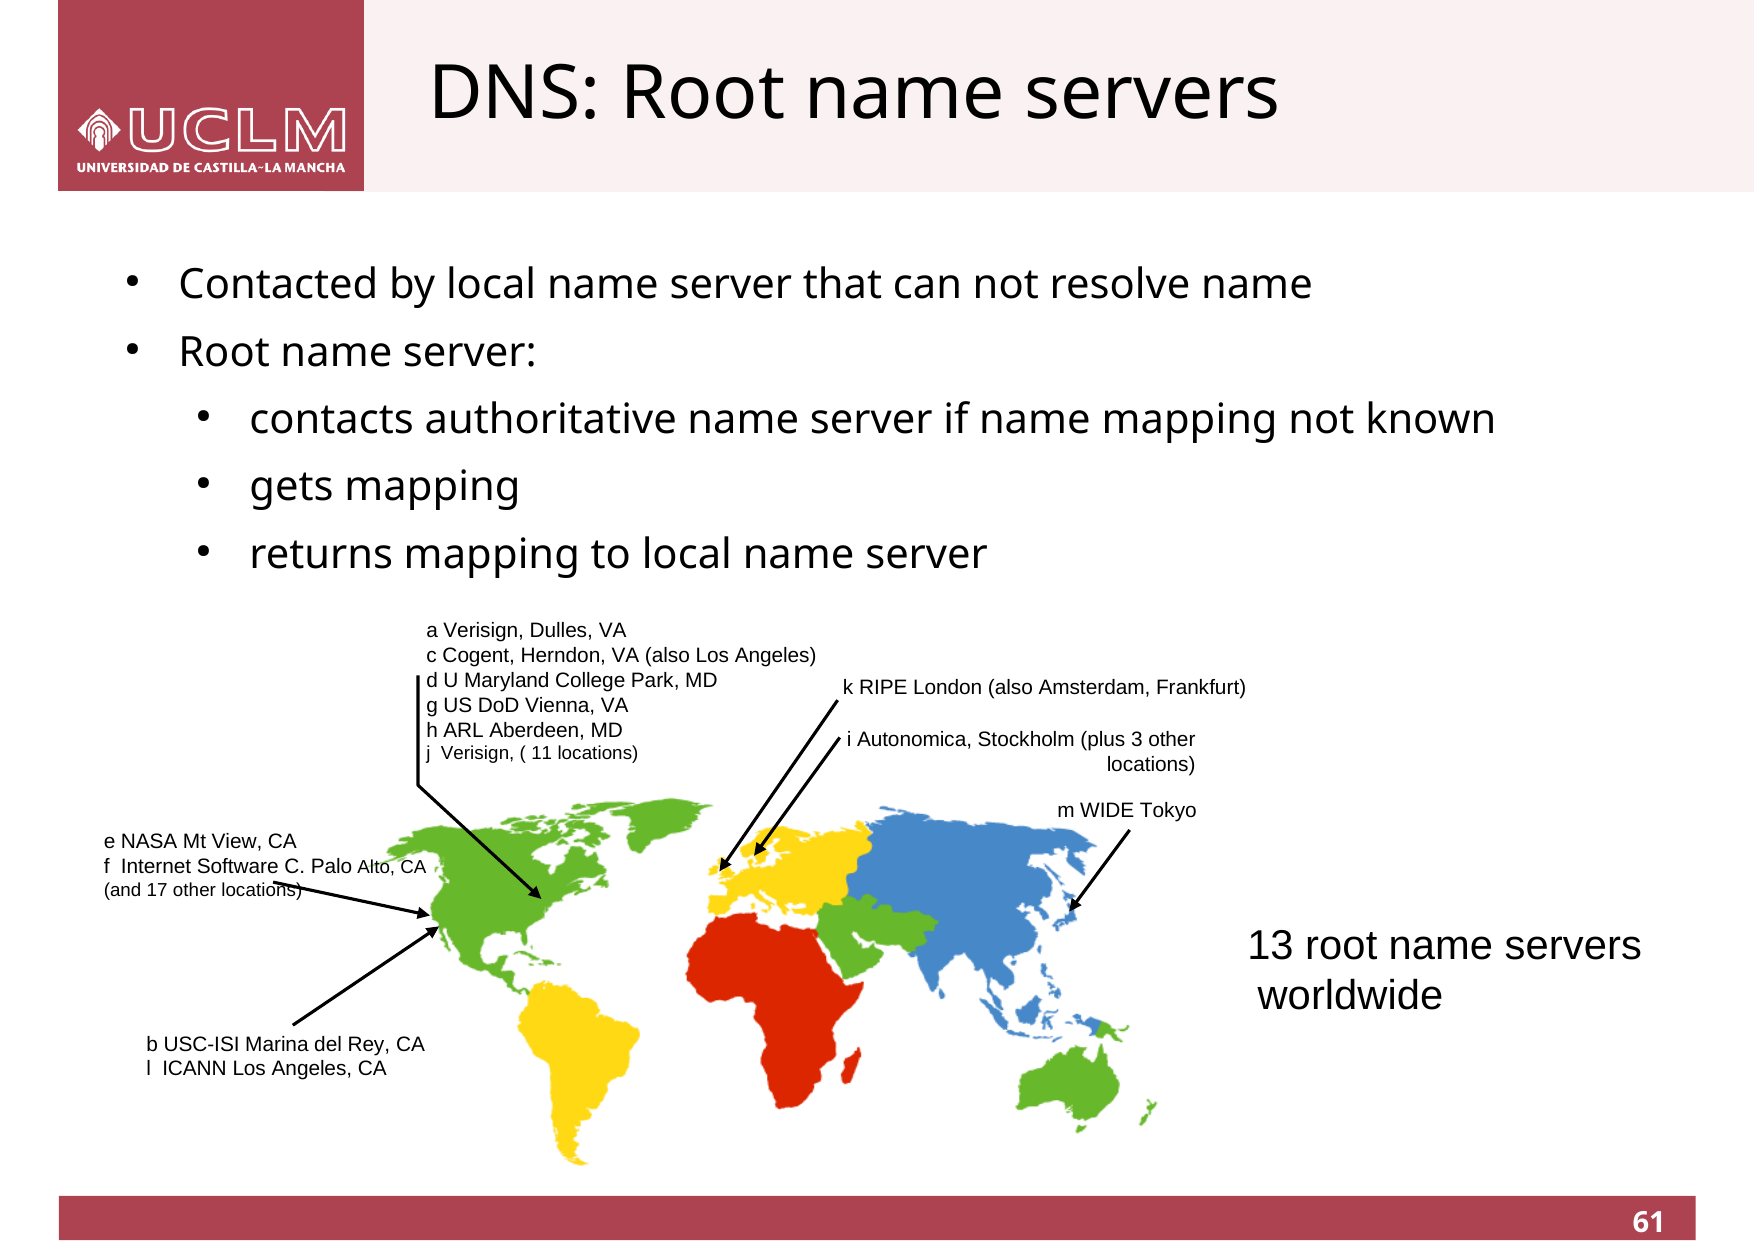

# DNS: Root name servers
Contacted by local name server that can not resolve name
Root name server:
contacts authoritative name server if name mapping not known
gets mapping
returns mapping to local name server
a Verisign, Dulles, VA
c Cogent, Herndon, VA (also Los Angeles)
d U Maryland College Park, MD
g US DoD Vienna, VA
h ARL Aberdeen, MD
j Verisign, ( 11 locations)
k RIPE London (also Amsterdam, Frankfurt)
i Autonomica, Stockholm (plus 3 other locations)
m WIDE Tokyo
e NASA Mt View, CA
f Internet Software C. Palo Alto, CA (and 17 other locations)
 13 root name servers worldwide
b USC-ISI Marina del Rey, CA
l ICANN Los Angeles, CA
61